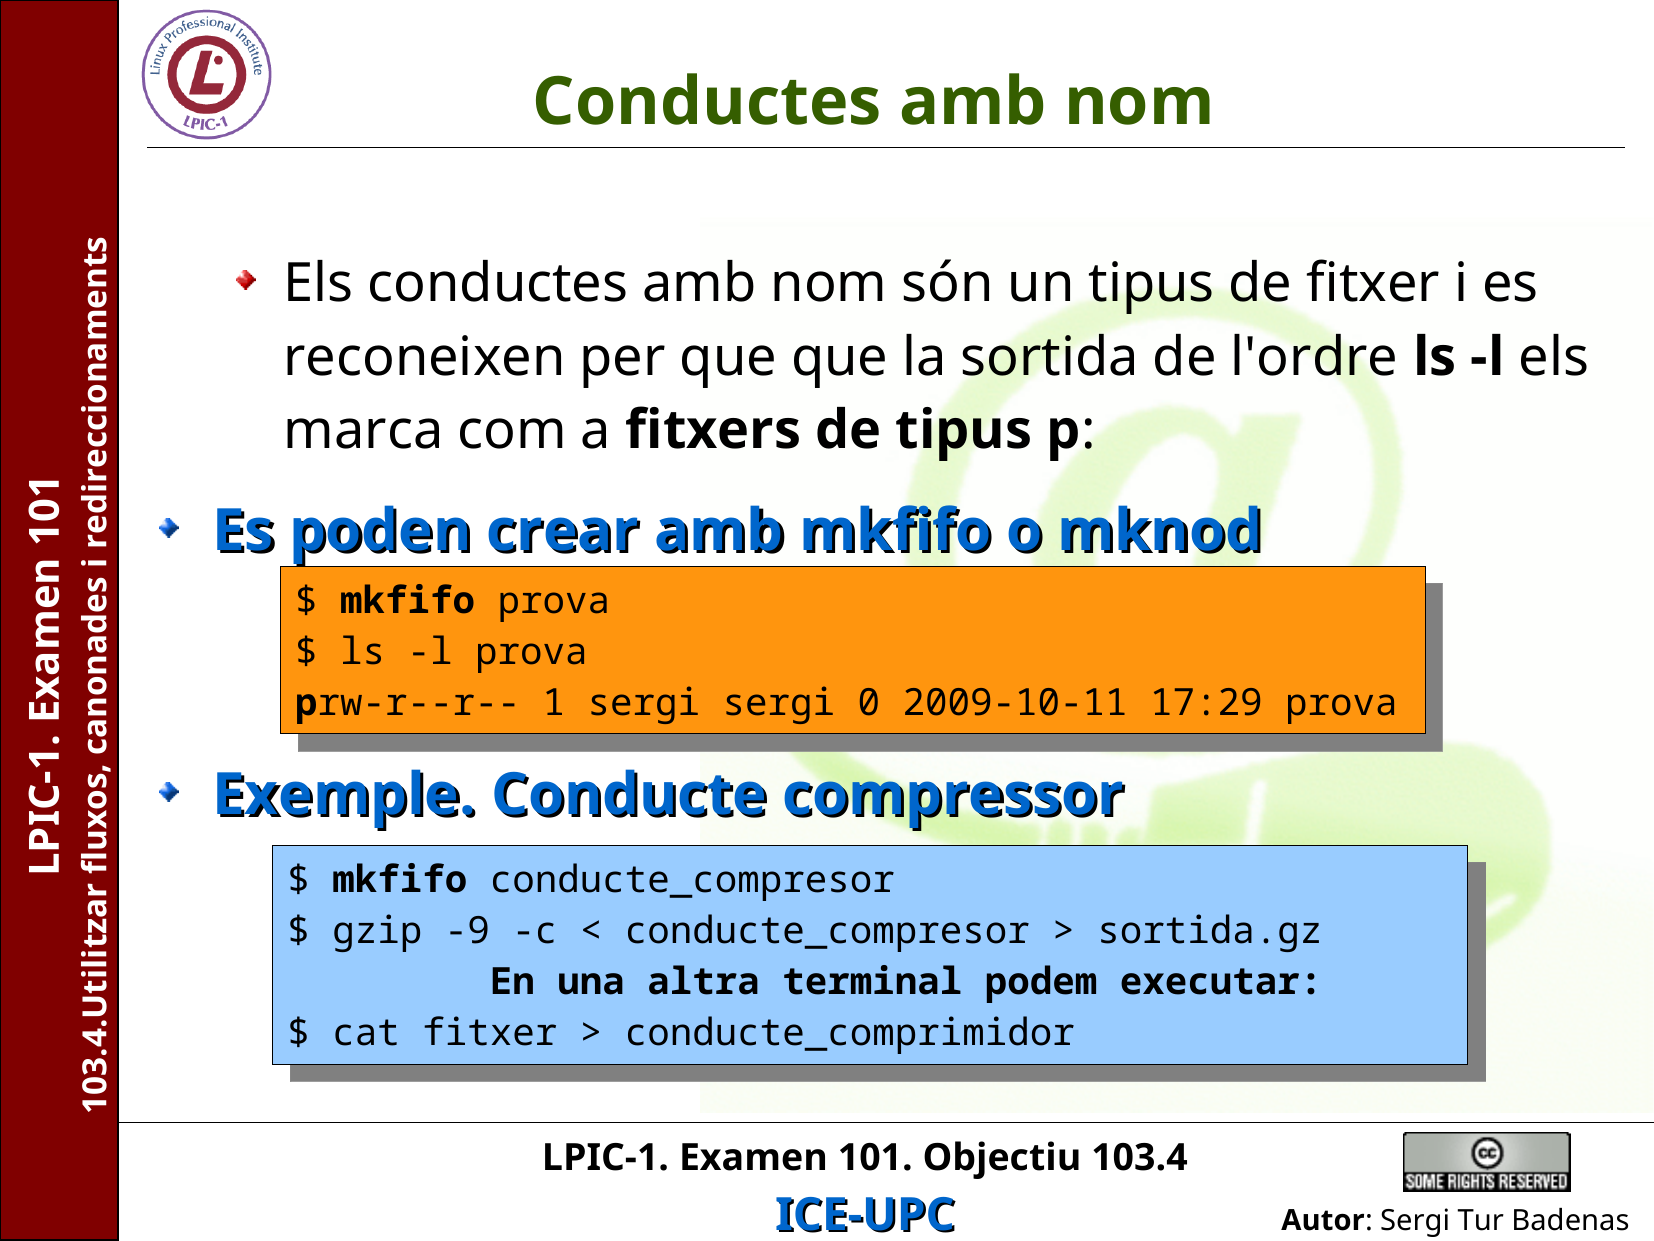

# Conductes amb nom
Els conductes amb nom són un tipus de fitxer i es reconeixen per que que la sortida de l'ordre ls -l els marca com a fitxers de tipus p:
Es poden crear amb mkfifo o mknod
Exemple. Conducte compressor
$ mkfifo prova
$ ls -l prova
prw-r--r-- 1 sergi sergi 0 2009-10-11 17:29 prova
$ mkfifo conducte_compresor
$ gzip -9 -c < conducte_compresor > sortida.gz
 En una altra terminal podem executar:
$ cat fitxer > conducte_comprimidor